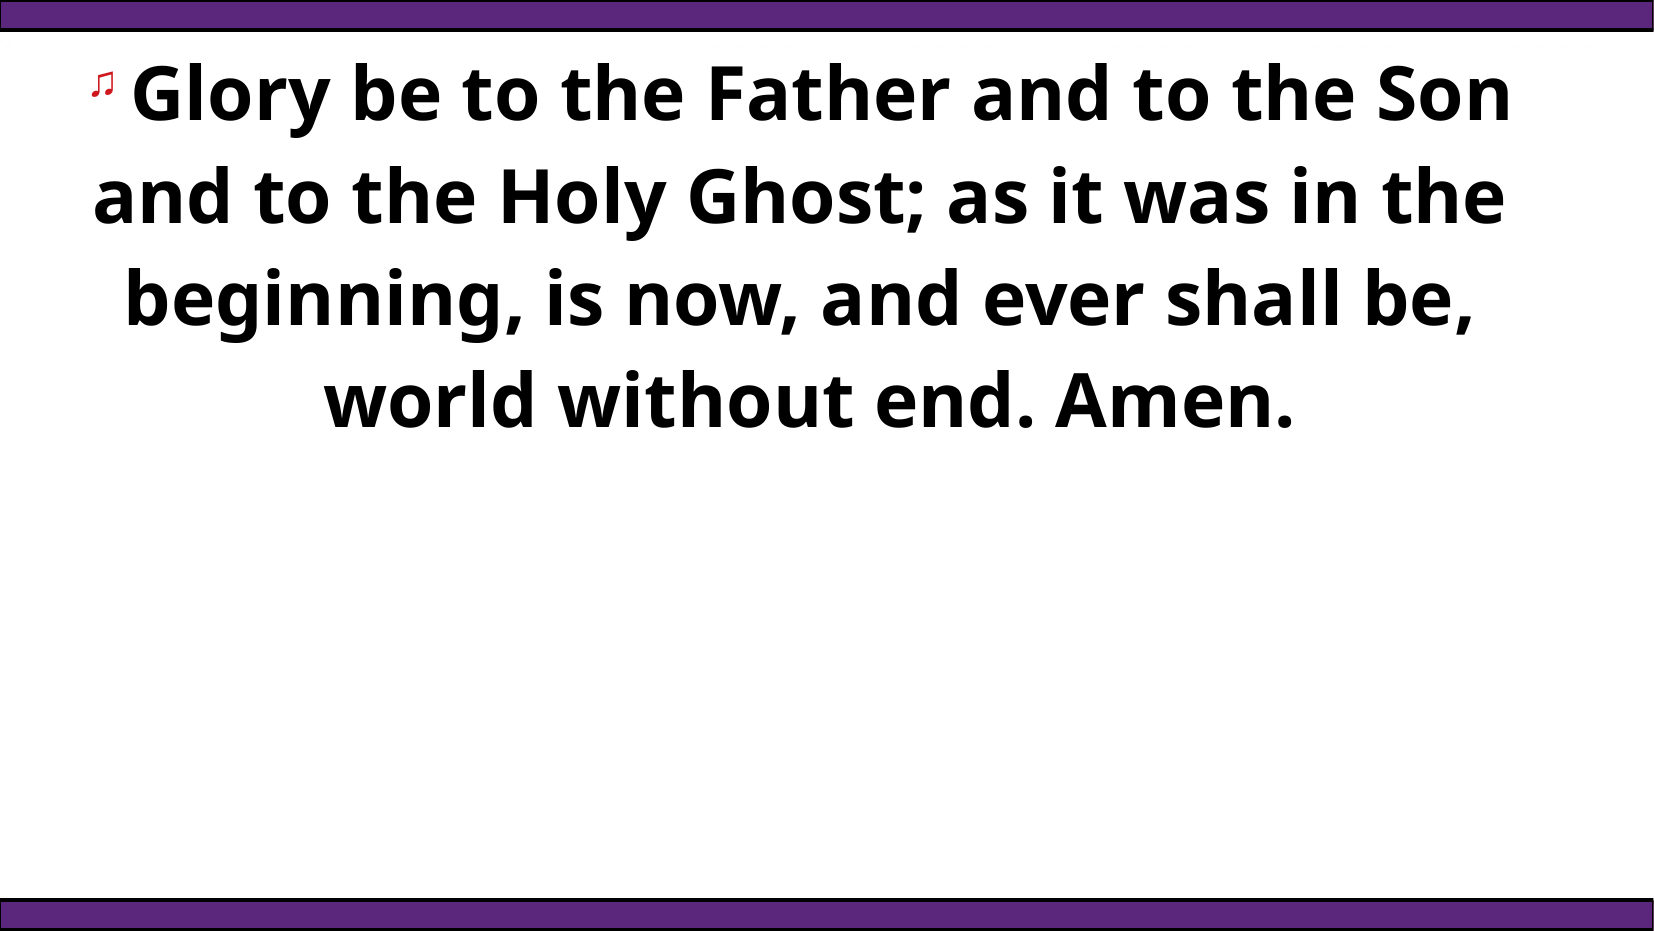

♫ Glory be to the Father and to the Son
and to the Holy Ghost; as it was in the
beginning, is now, and ever shall be,
world without end. Amen.